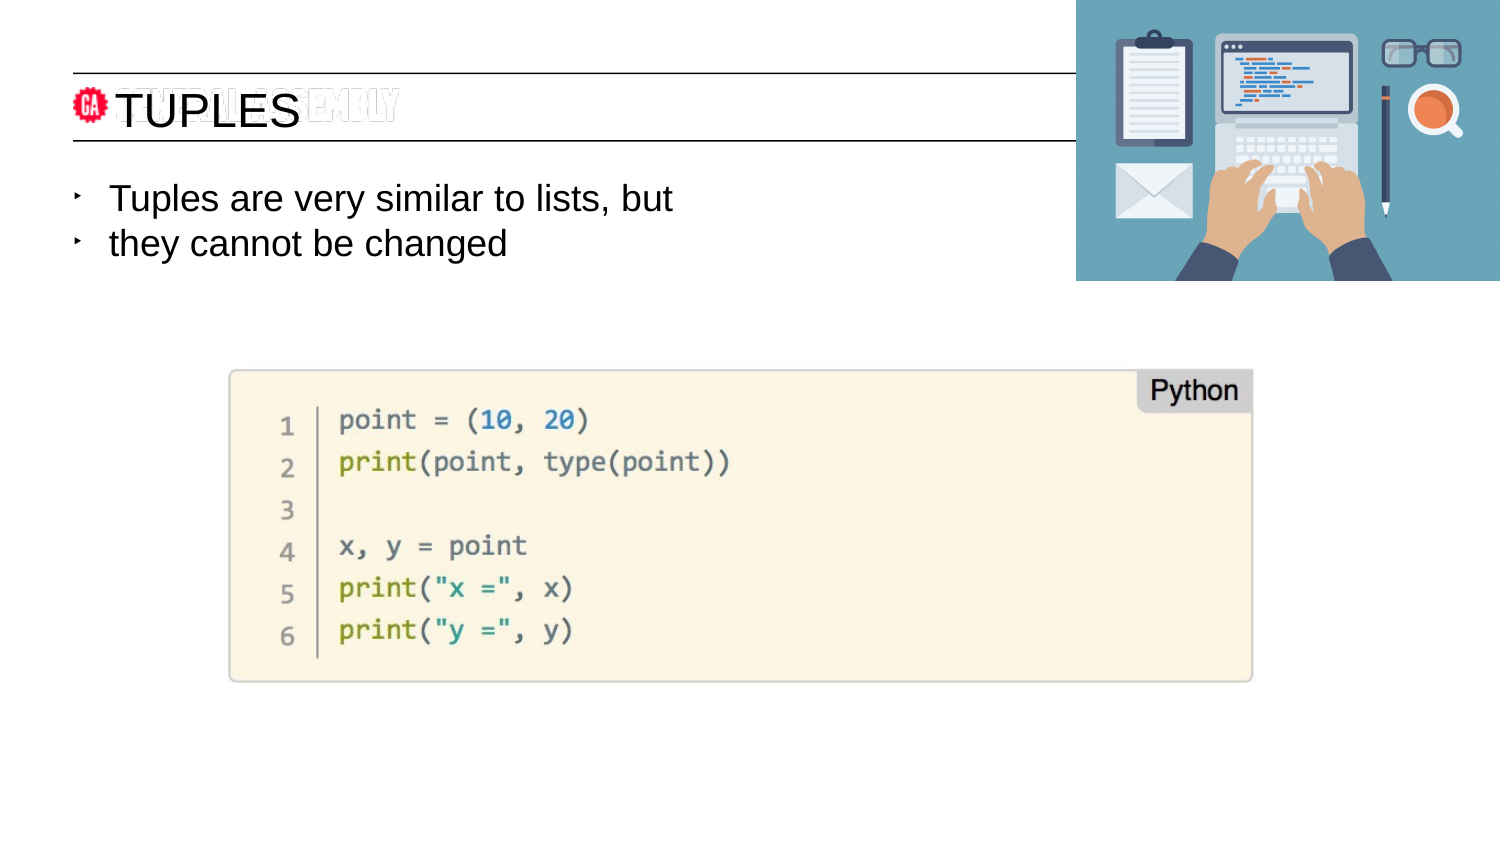

TUPLES
Tuples are very similar to lists, but
they cannot be changed